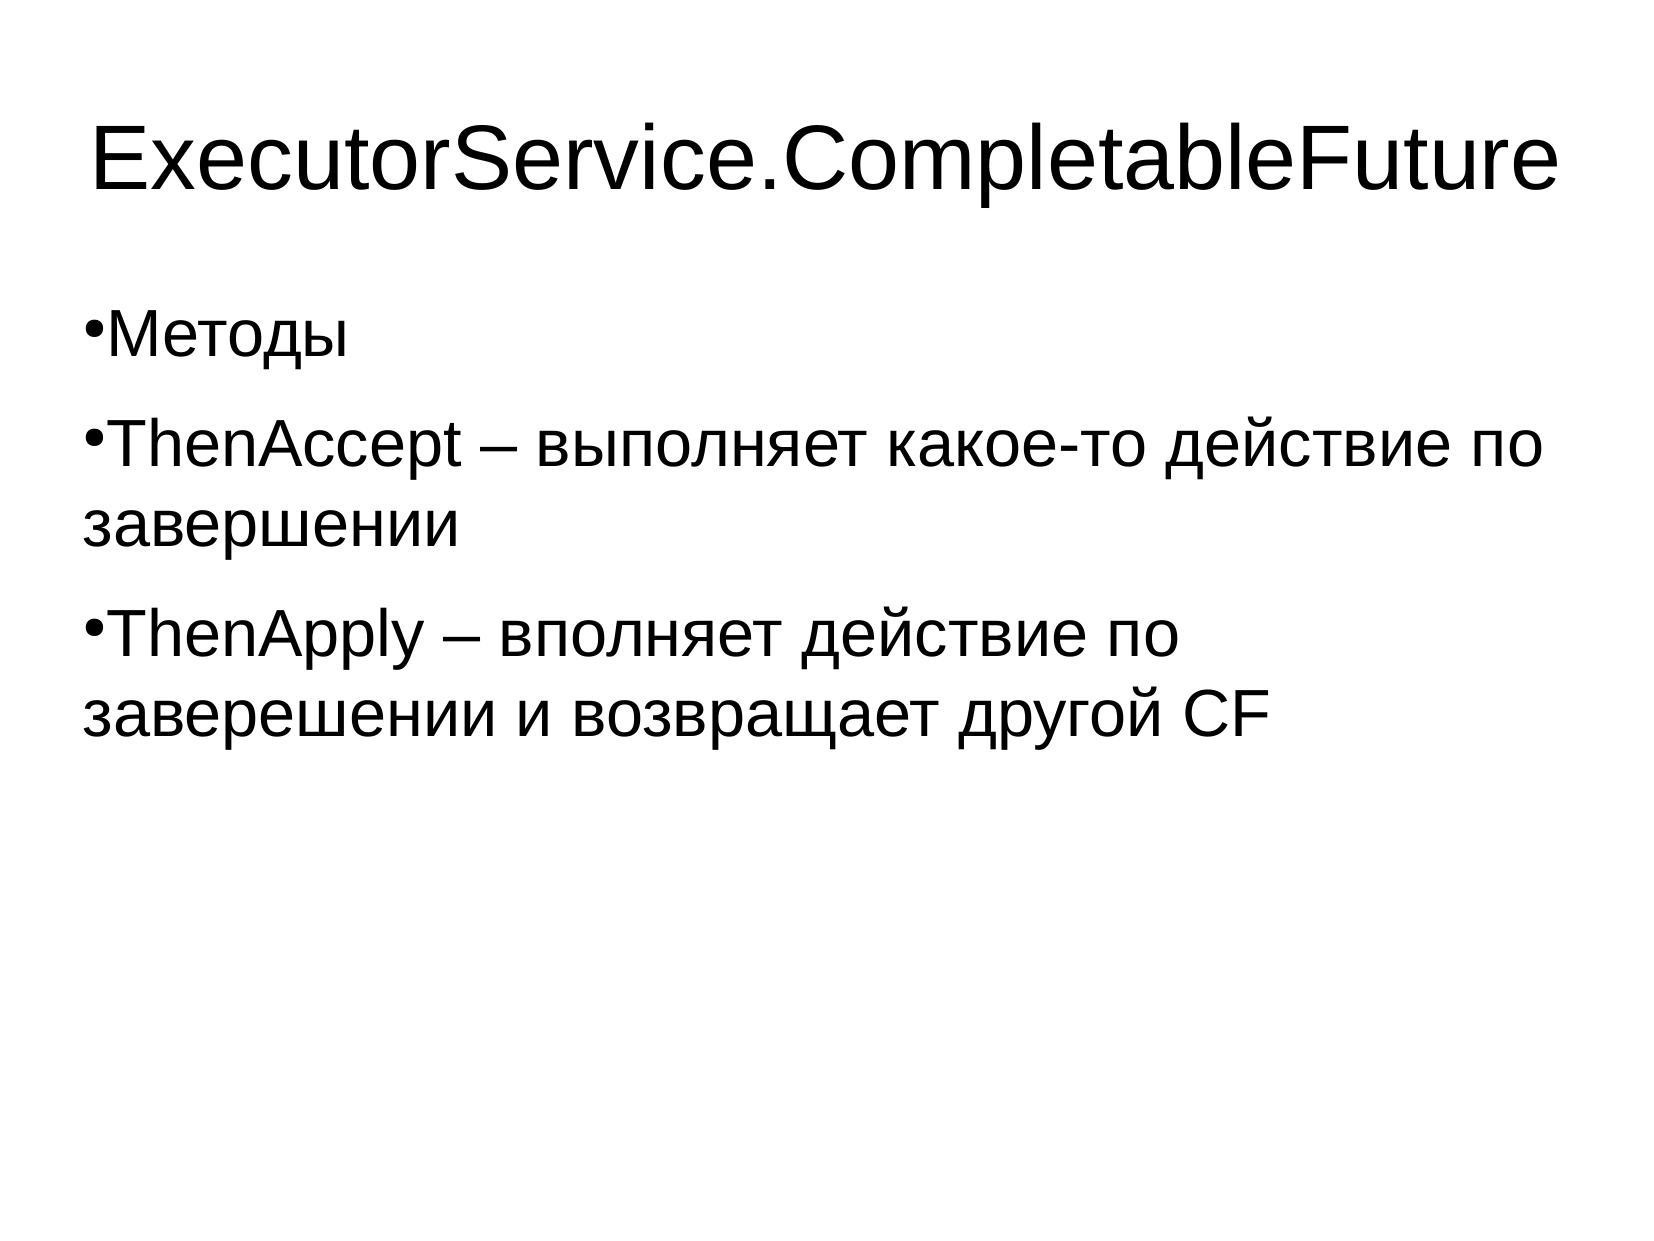

# ExecutorService.CompletableFuture
Методы
ThenAccept – выполняет какое-то действие по завершении
ThenApply – вполняет действие по заверешении и возвращает другой CF